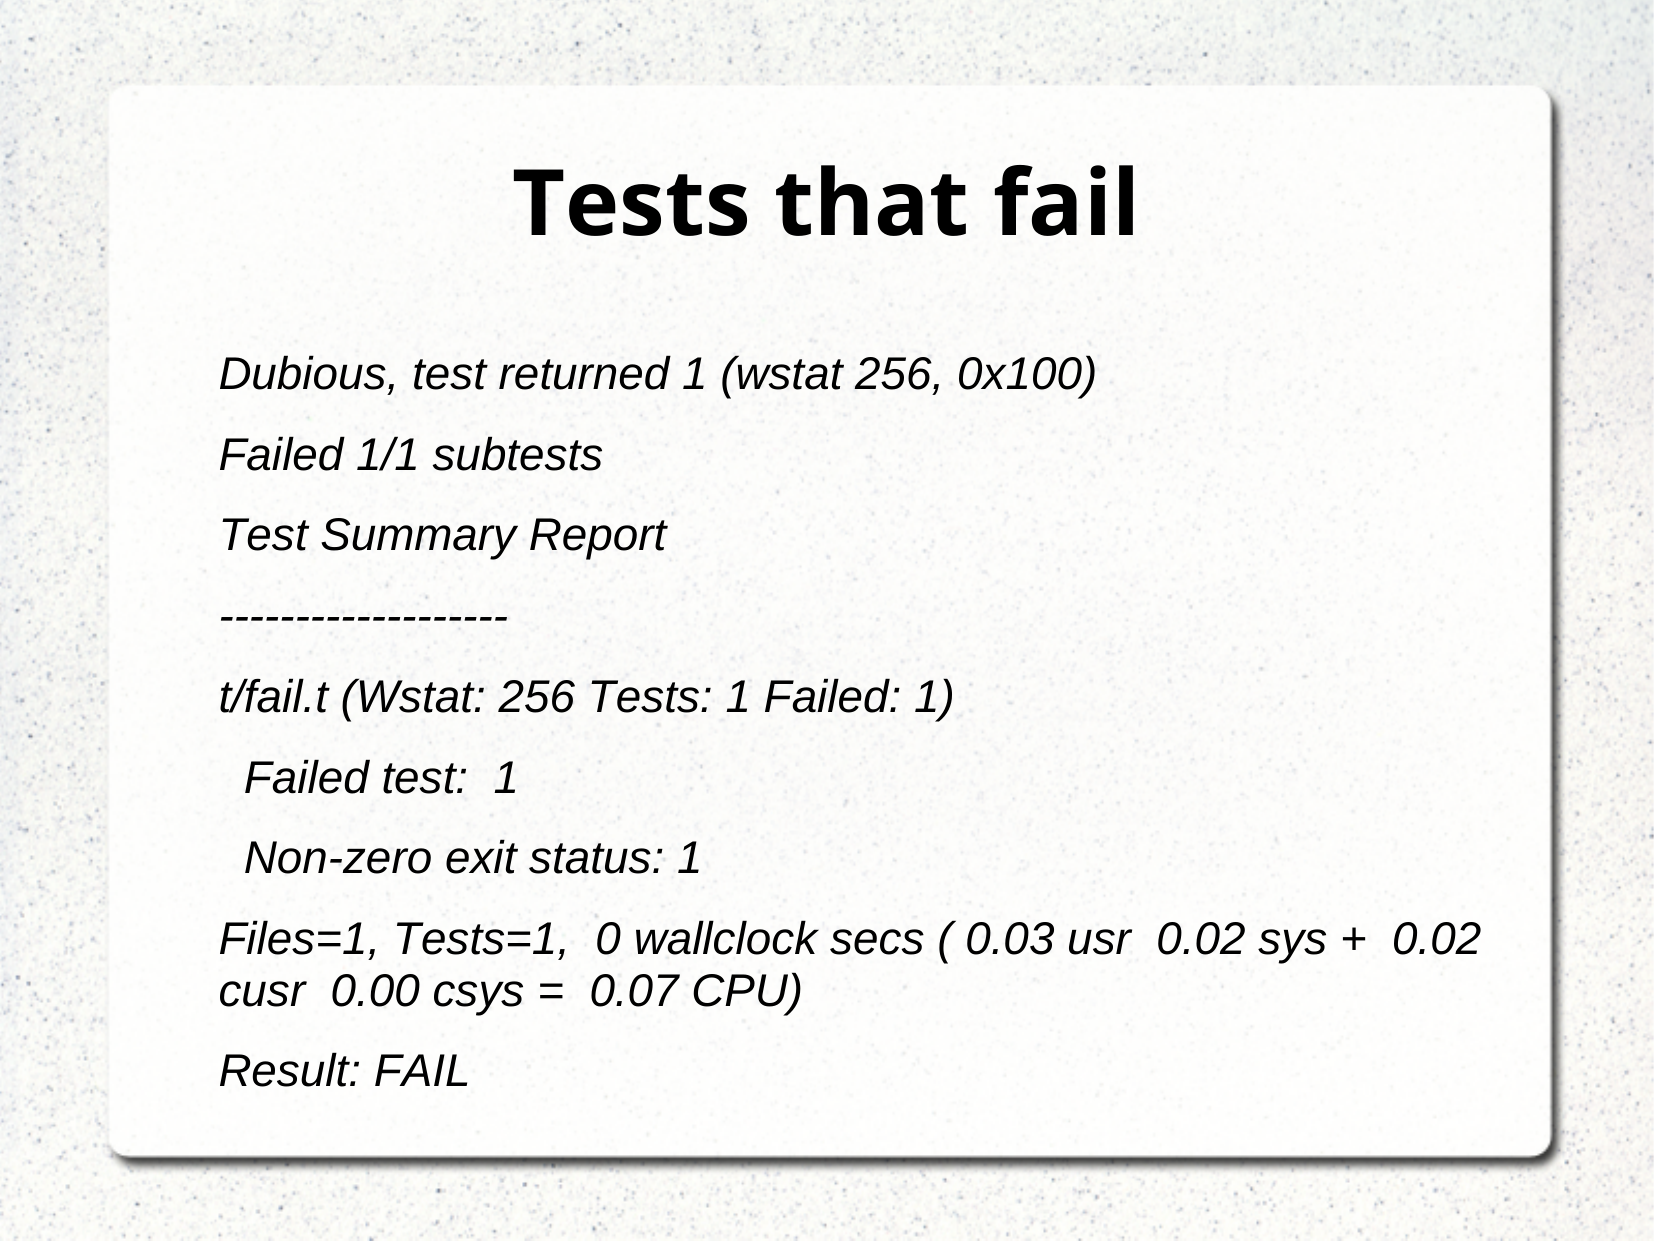

# Tests that fail
Dubious, test returned 1 (wstat 256, 0x100)
Failed 1/1 subtests
Test Summary Report
-------------------
t/fail.t (Wstat: 256 Tests: 1 Failed: 1)
 Failed test: 1
 Non-zero exit status: 1
Files=1, Tests=1, 0 wallclock secs ( 0.03 usr 0.02 sys + 0.02 cusr 0.00 csys = 0.07 CPU)
Result: FAIL